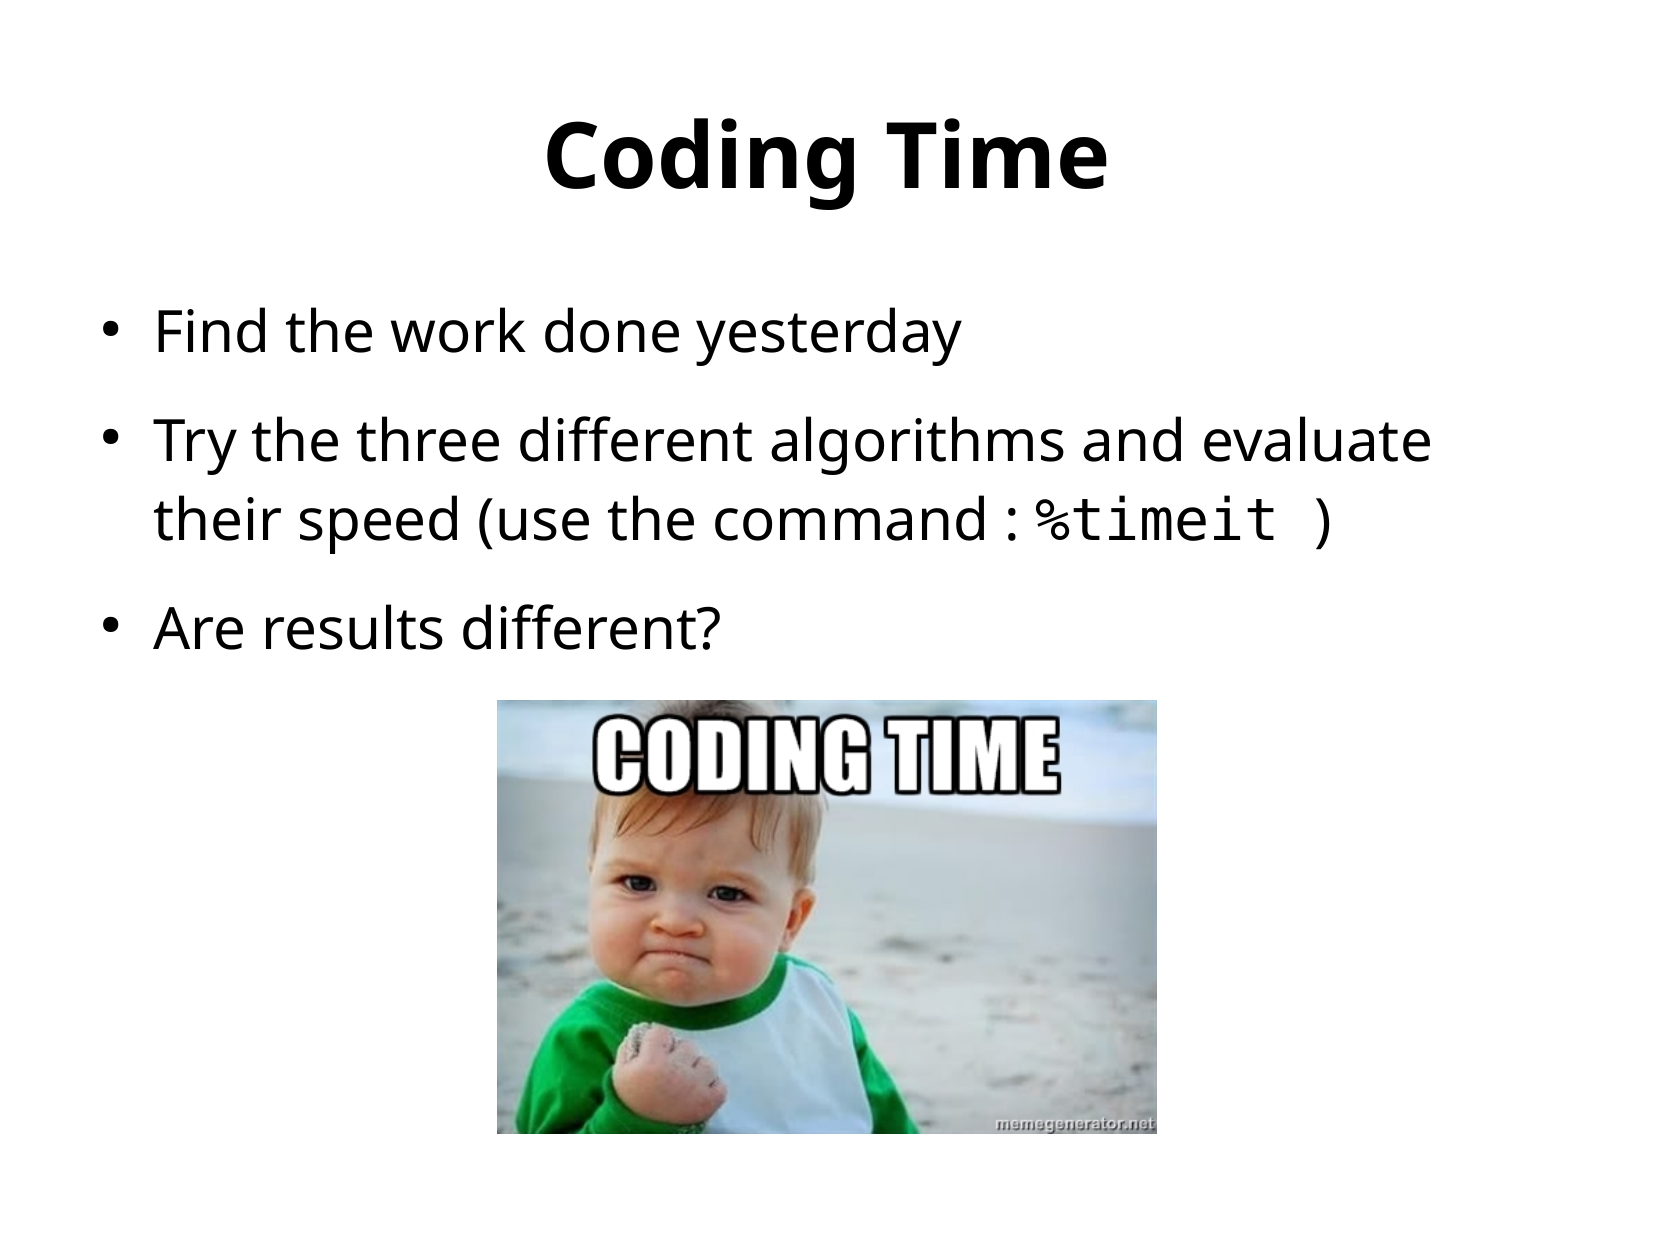

# Coding Time
Find the work done yesterday
Try the three different algorithms and evaluate their speed (use the command : %timeit )
Are results different?